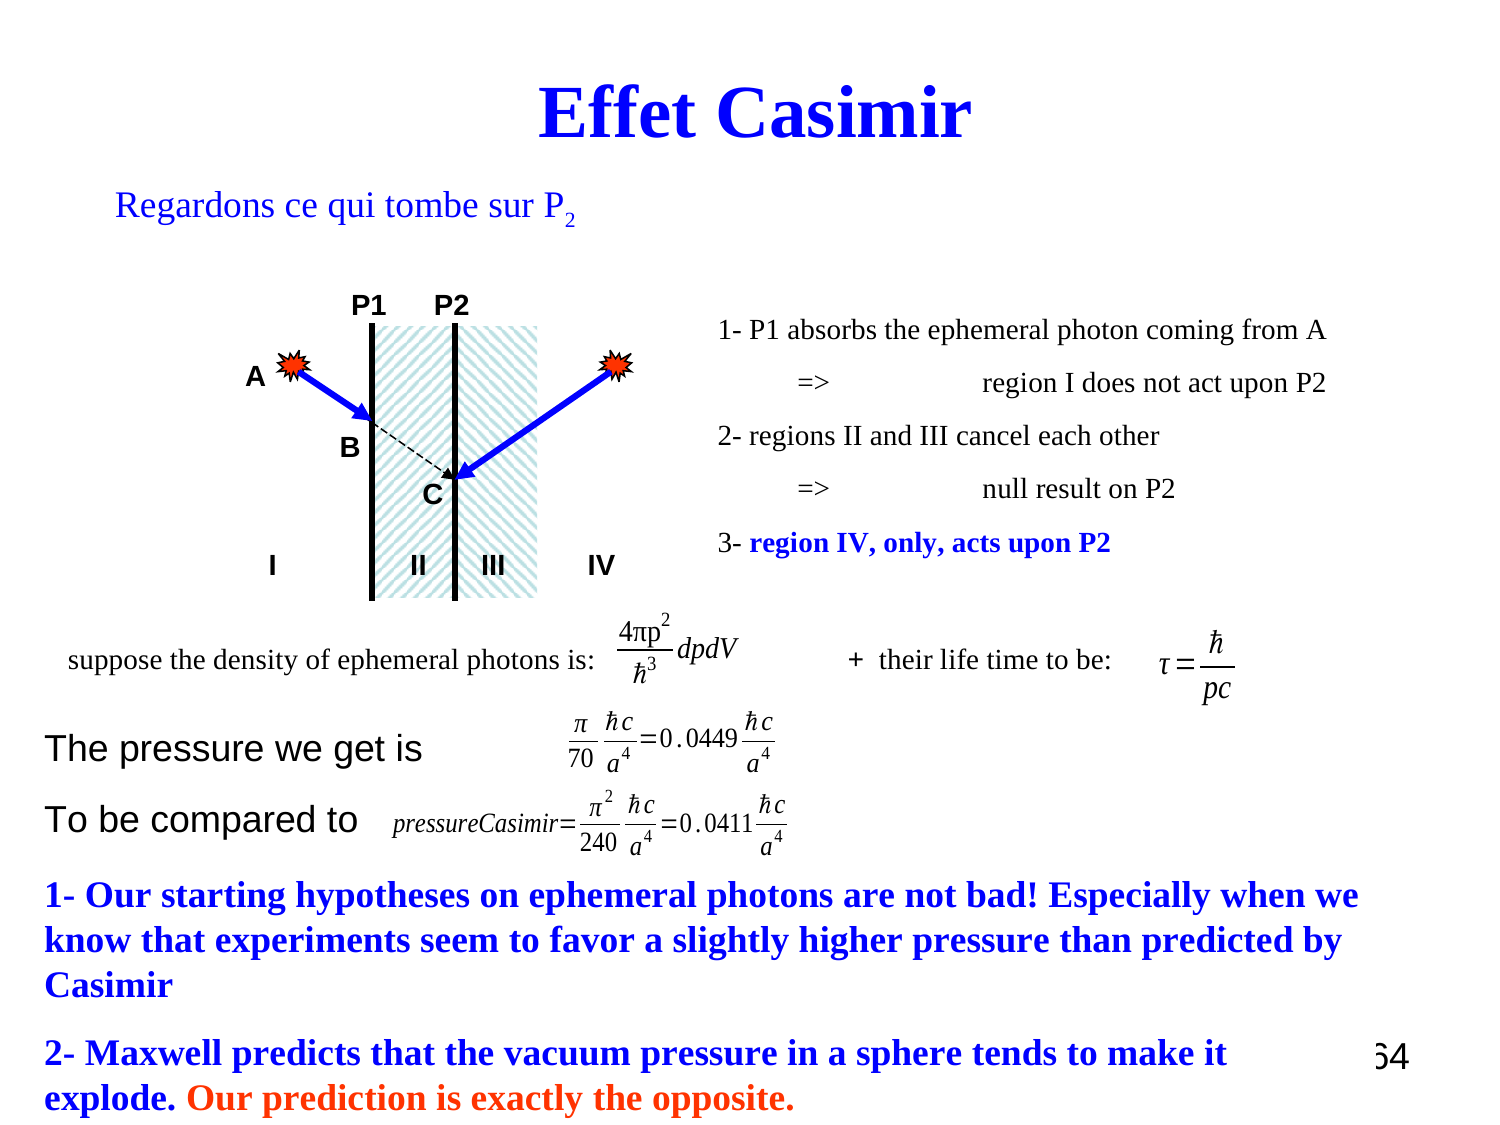

Effet Casimir
Regardons ce qui tombe sur P2
P1
P2
1- P1 absorbs the ephemeral photon coming from A
 => region I does not act upon P2
2- regions II and III cancel each other
 => null result on P2
3- region IV, only, acts upon P2
A
B
C
I
II
III
IV
suppose the density of ephemeral photons is:
+ their life time to be:
The pressure we get is
To be compared to
1- Our starting hypotheses on ephemeral photons are not bad! Especially when we know that experiments seem to favor a slightly higher pressure than predicted by Casimir
2- Maxwell predicts that the vacuum pressure in a sphere tends to make it explode. Our prediction is exactly the opposite.
C. Hugon, backups from X. Sarazin seminary
64